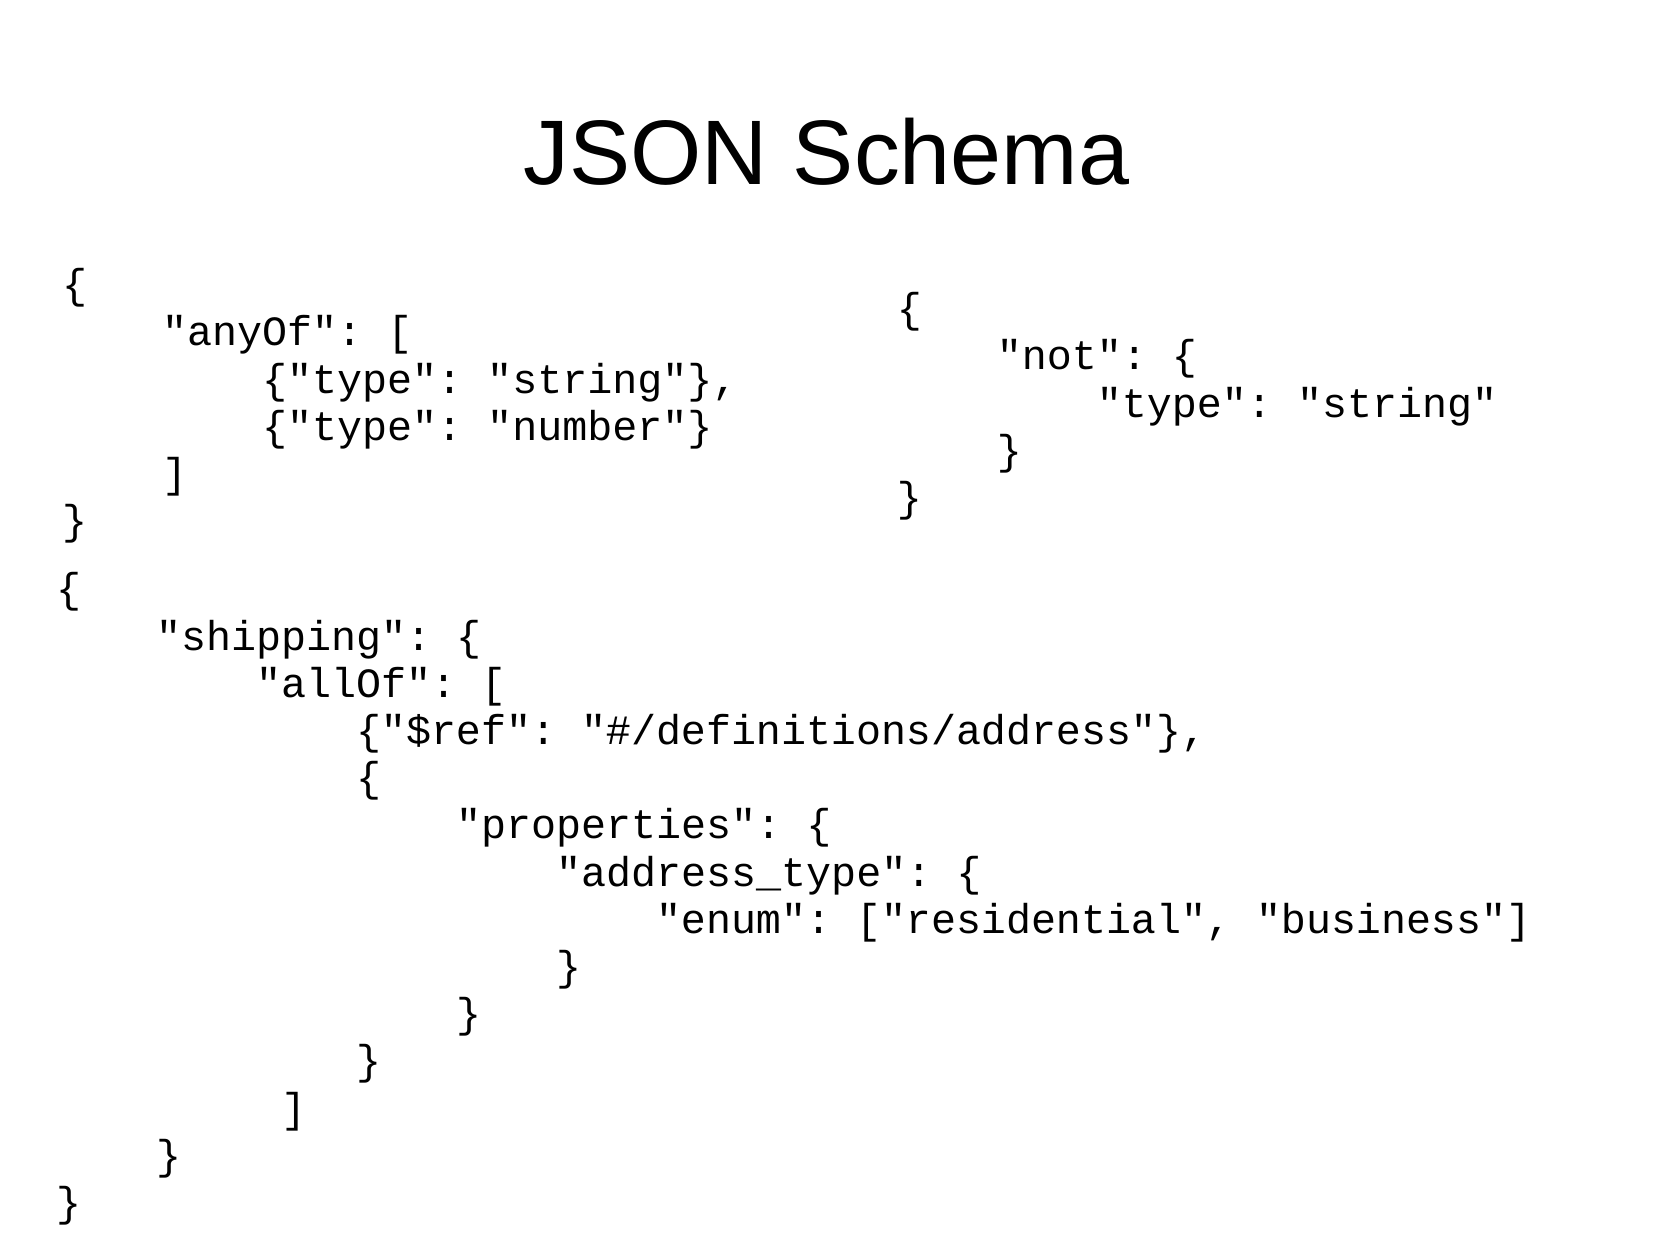

# JSON Schema
{
 "anyOf": [
 {"type": "string"},
 {"type": "number"}
 ]
}
{
 "not": {
 "type": "string"
 }
}
{
 "shipping": {
 "allOf": [
 {"$ref": "#/definitions/address"},
 {
 "properties": {
 "address_type": {
 "enum": ["residential", "business"]
 }
 }
 }
 ]
 }
}